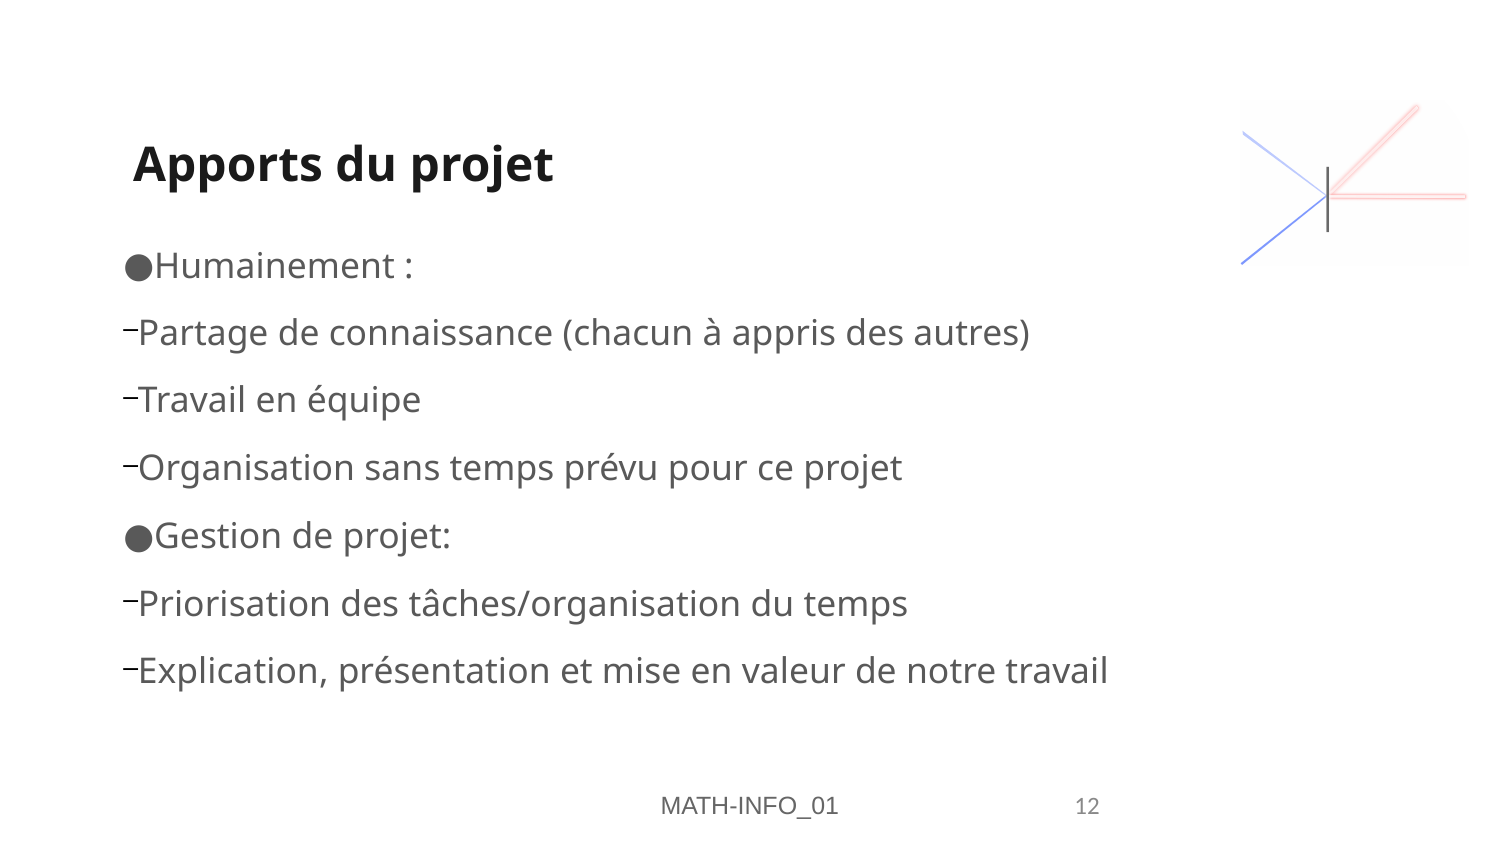

# Apports du projet
Humainement :
Partage de connaissance (chacun à appris des autres)
Travail en équipe
Organisation sans temps prévu pour ce projet
Gestion de projet:
Priorisation des tâches/organisation du temps
Explication, présentation et mise en valeur de notre travail
MATH-INFO_01